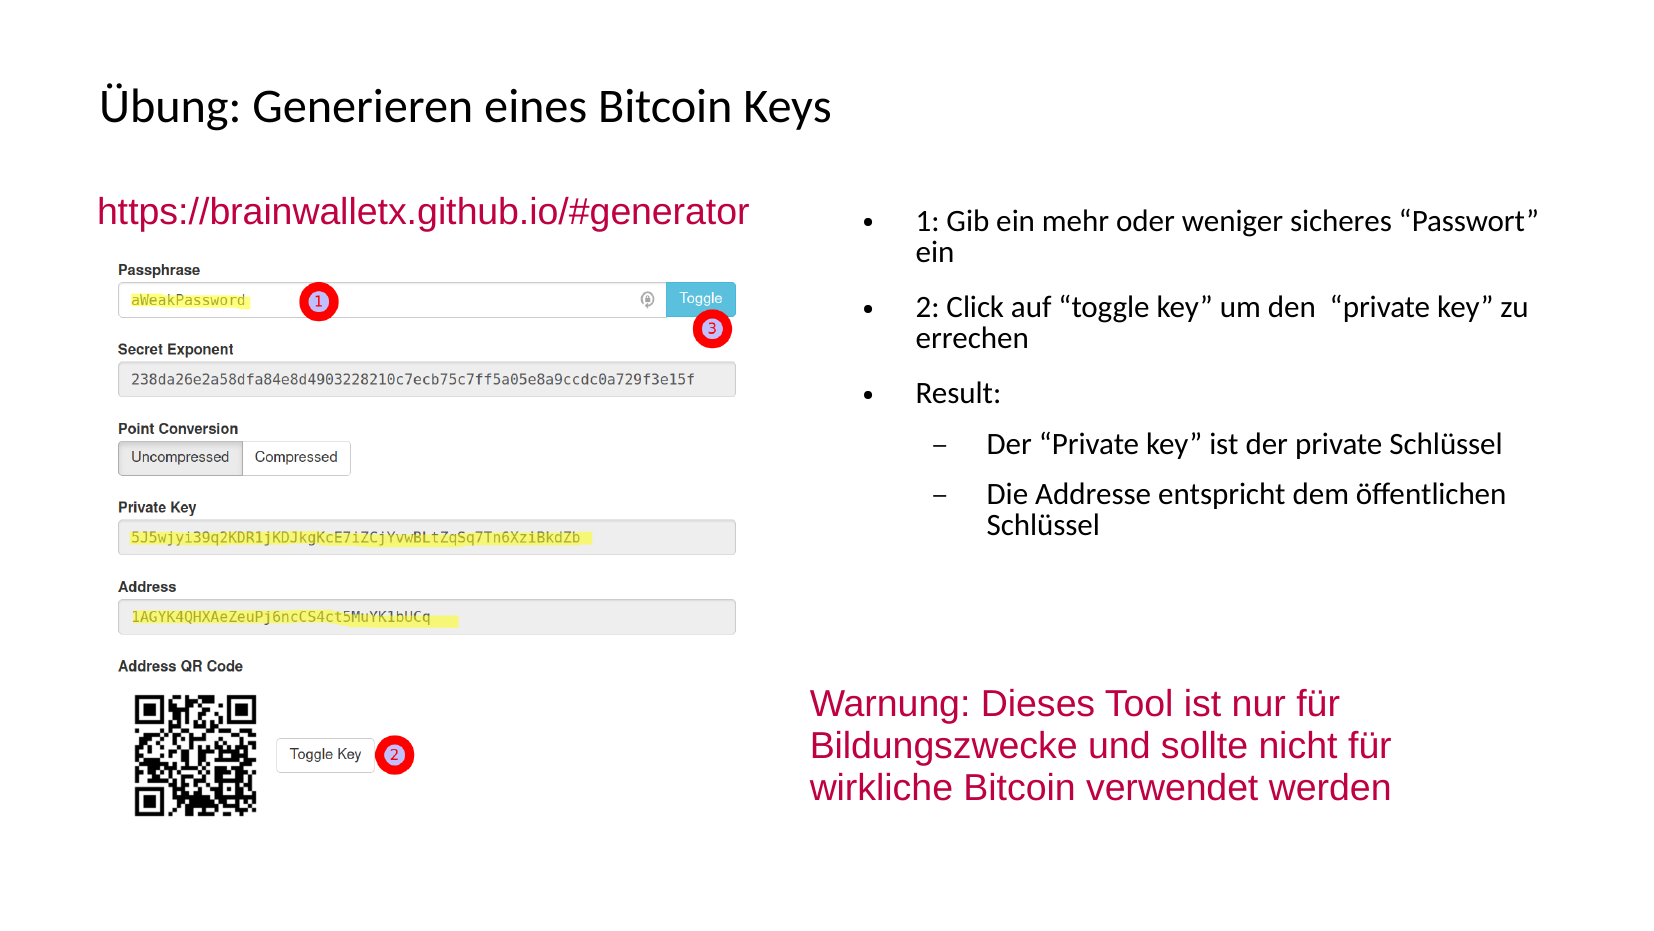

# Übung: Generieren eines Bitcoin Keys
https://brainwalletx.github.io/#generator
1: Gib ein mehr oder weniger sicheres “Passwort” ein
2: Click auf “toggle key” um den “private key” zu errechen
Result:
Der “Private key” ist der private Schlüssel
Die Addresse entspricht dem öffentlichen Schlüssel
Warnung: Dieses Tool ist nur für Bildungszwecke und sollte nicht für wirkliche Bitcoin verwendet werden